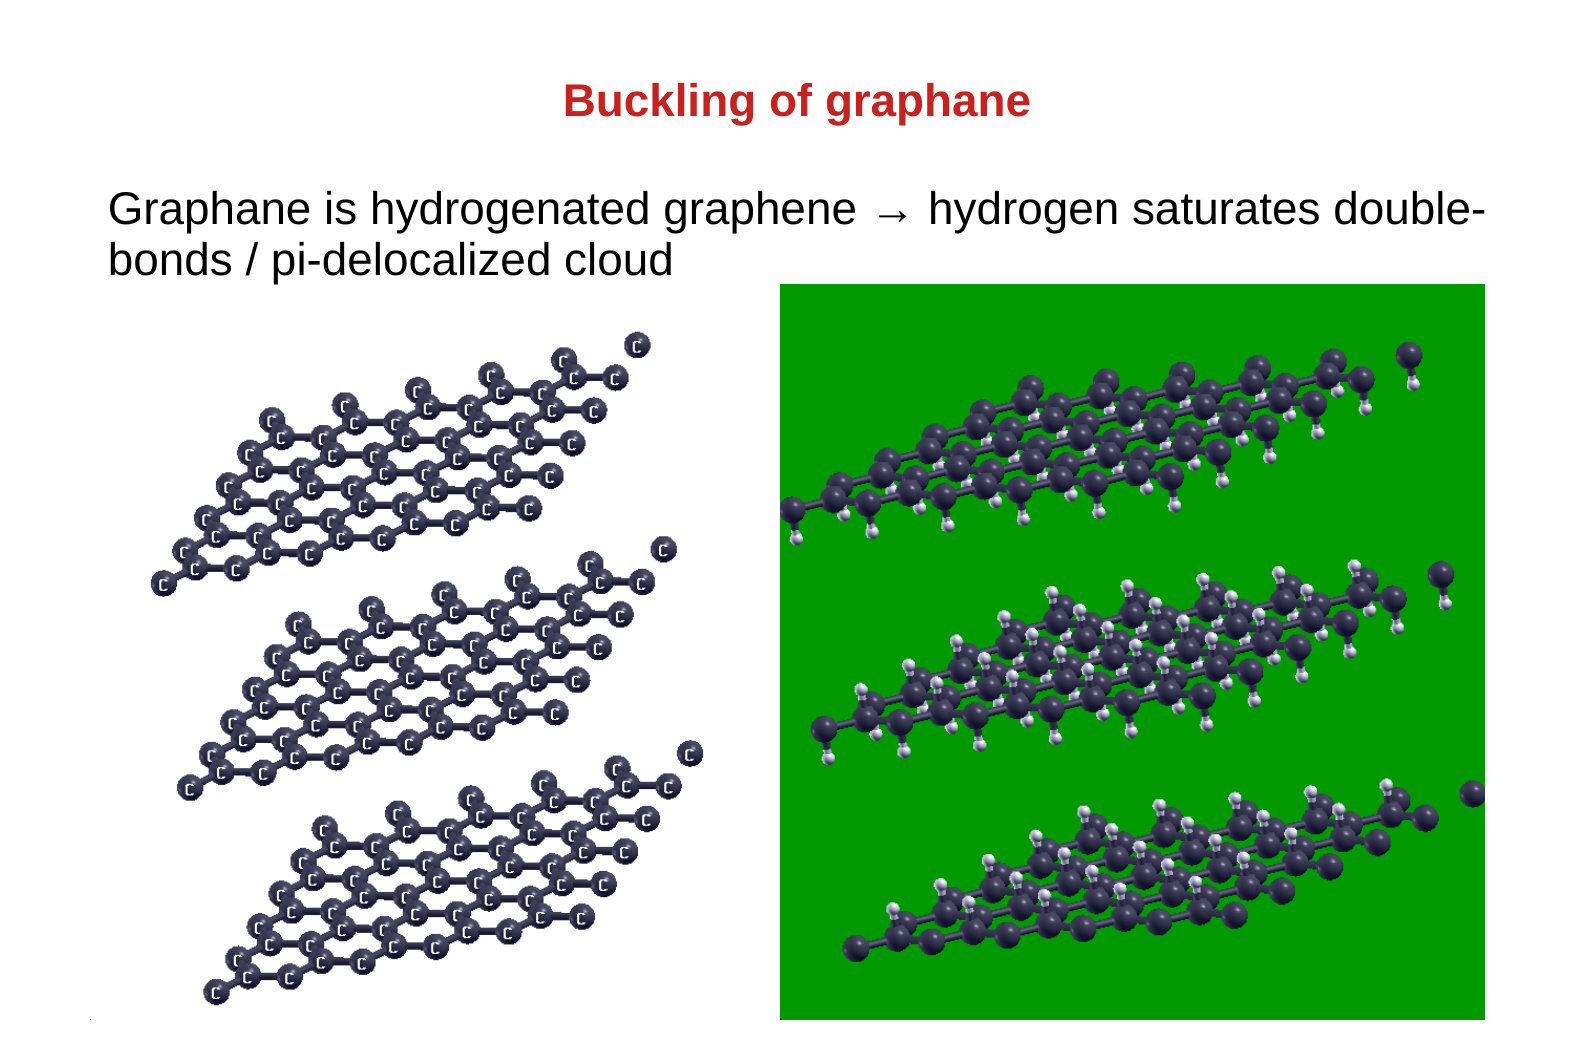

Buckling of graphane
Graphane is hydrogenated graphene → hydrogen saturates double-bonds / pi-delocalized cloud